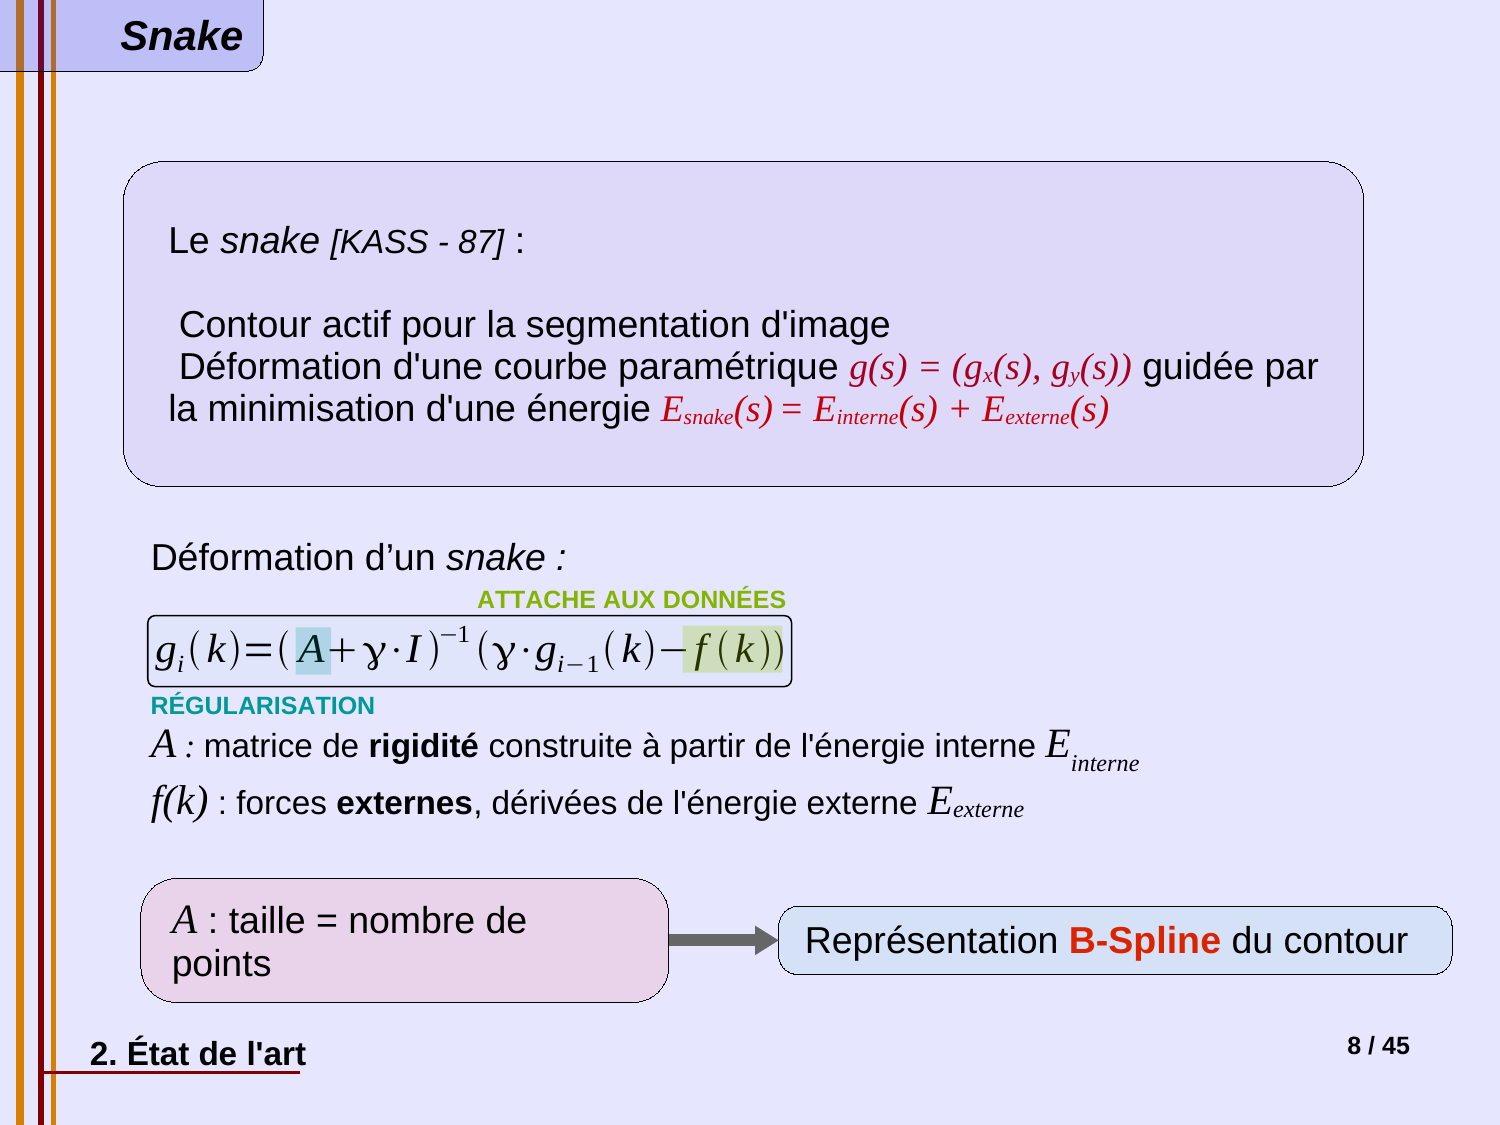

Snake
Le snake [KASS - 87] :
 Contour actif pour la segmentation d'image
 Déformation d'une courbe paramétrique g(s) = (gx(s), gy(s)) guidée par la minimisation d'une énergie Esnake(s) = Einterne(s) + Eexterne(s)
Déformation d’un snake :
ATTACHE AUX DONNÉES
RÉGULARISATION
A : matrice de rigidité construite à partir de l'énergie interne Einterne
f(k) : forces externes, dérivées de l'énergie externe Eexterne
A : taille = nombre de points
Représentation B-Spline du contour
8
# 2. État de l'art